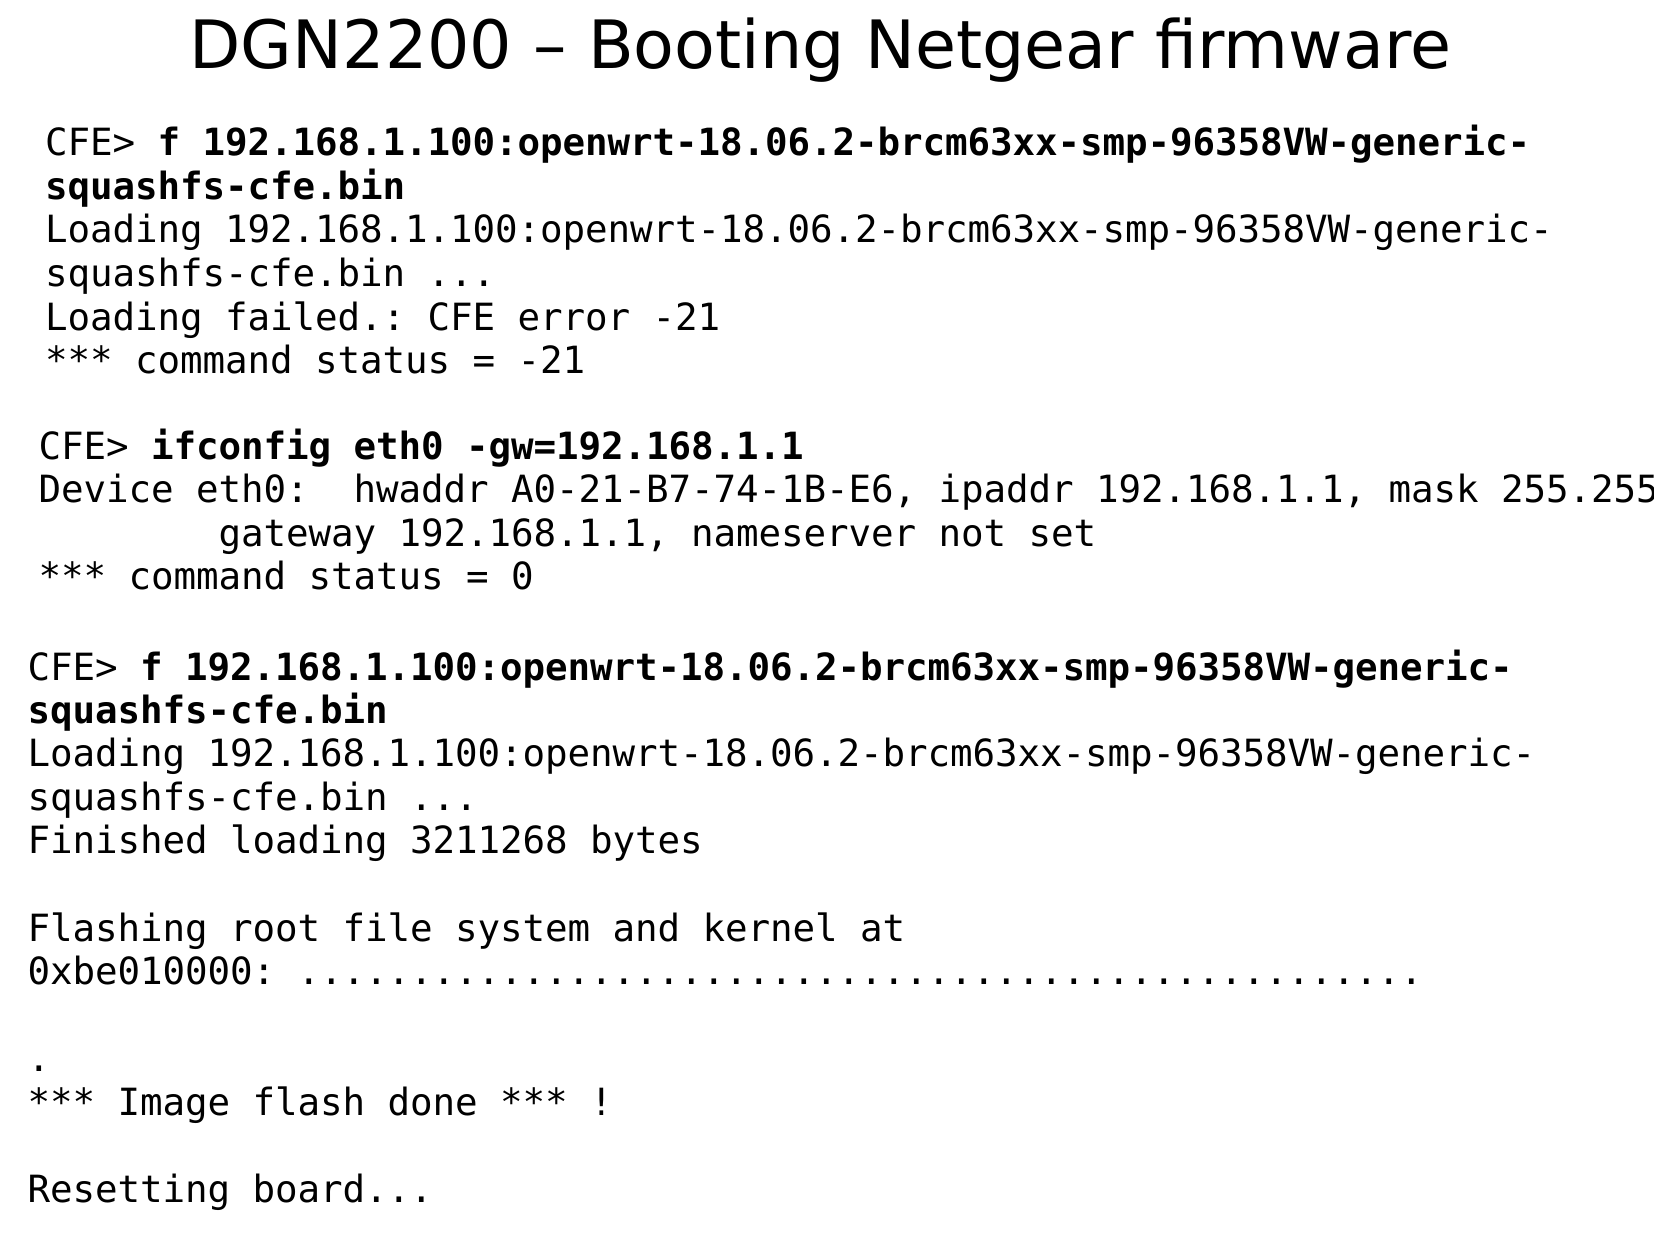

# DGN2200 – Booting Netgear firmware
CFE> f 192.168.1.100:openwrt-18.06.2-brcm63xx-smp-96358VW-generic-squashfs-cfe.bin
Loading 192.168.1.100:openwrt-18.06.2-brcm63xx-smp-96358VW-generic-squashfs-cfe.bin ...
Loading failed.: CFE error -21
*** command status = -21
CFE> ifconfig eth0 -gw=192.168.1.1
Device eth0: hwaddr A0-21-B7-74-1B-E6, ipaddr 192.168.1.1, mask 255.255.255.0
 gateway 192.168.1.1, nameserver not set
*** command status = 0
CFE> f 192.168.1.100:openwrt-18.06.2-brcm63xx-smp-96358VW-generic-squashfs-cfe.bin
Loading 192.168.1.100:openwrt-18.06.2-brcm63xx-smp-96358VW-generic-squashfs-cfe.bin ...
Finished loading 3211268 bytes
Flashing root file system and kernel at 0xbe010000: ..................................................
.
*** Image flash done *** !
Resetting board...